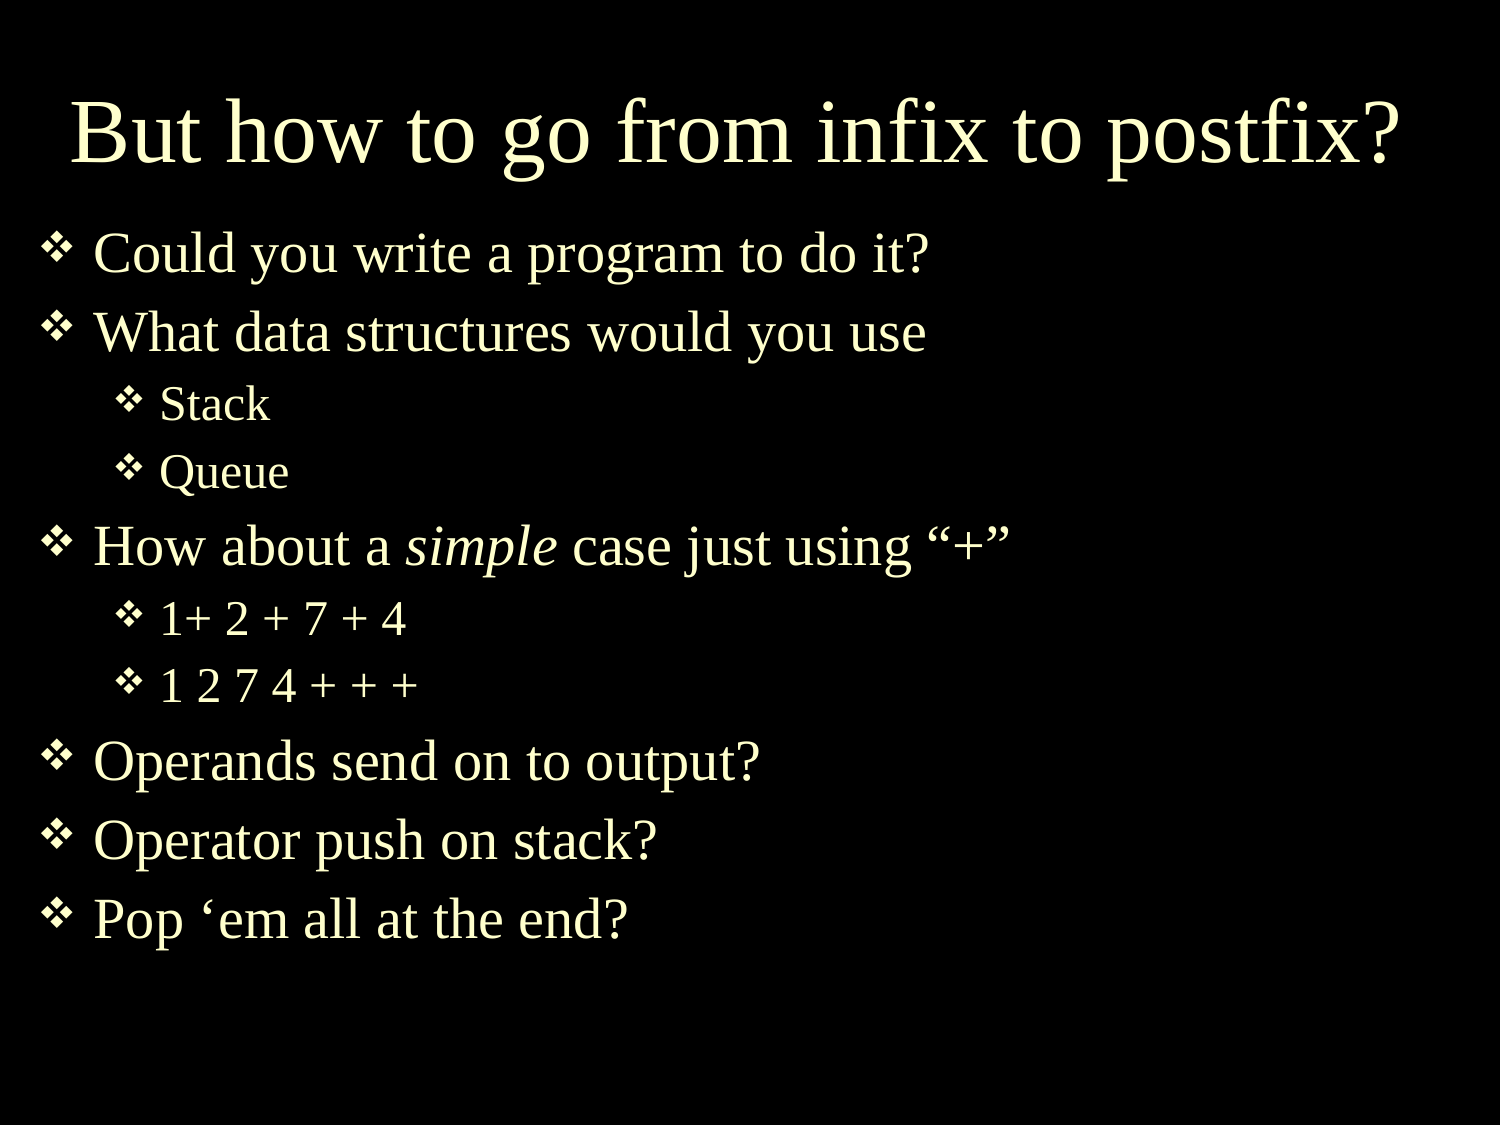

# But how to go from infix to postfix?
Could you write a program to do it?
What data structures would you use
Stack
Queue
How about a simple case just using “+”
1+ 2 + 7 + 4
1 2 7 4 + + +
Operands send on to output?
Operator push on stack?
Pop ‘em all at the end?